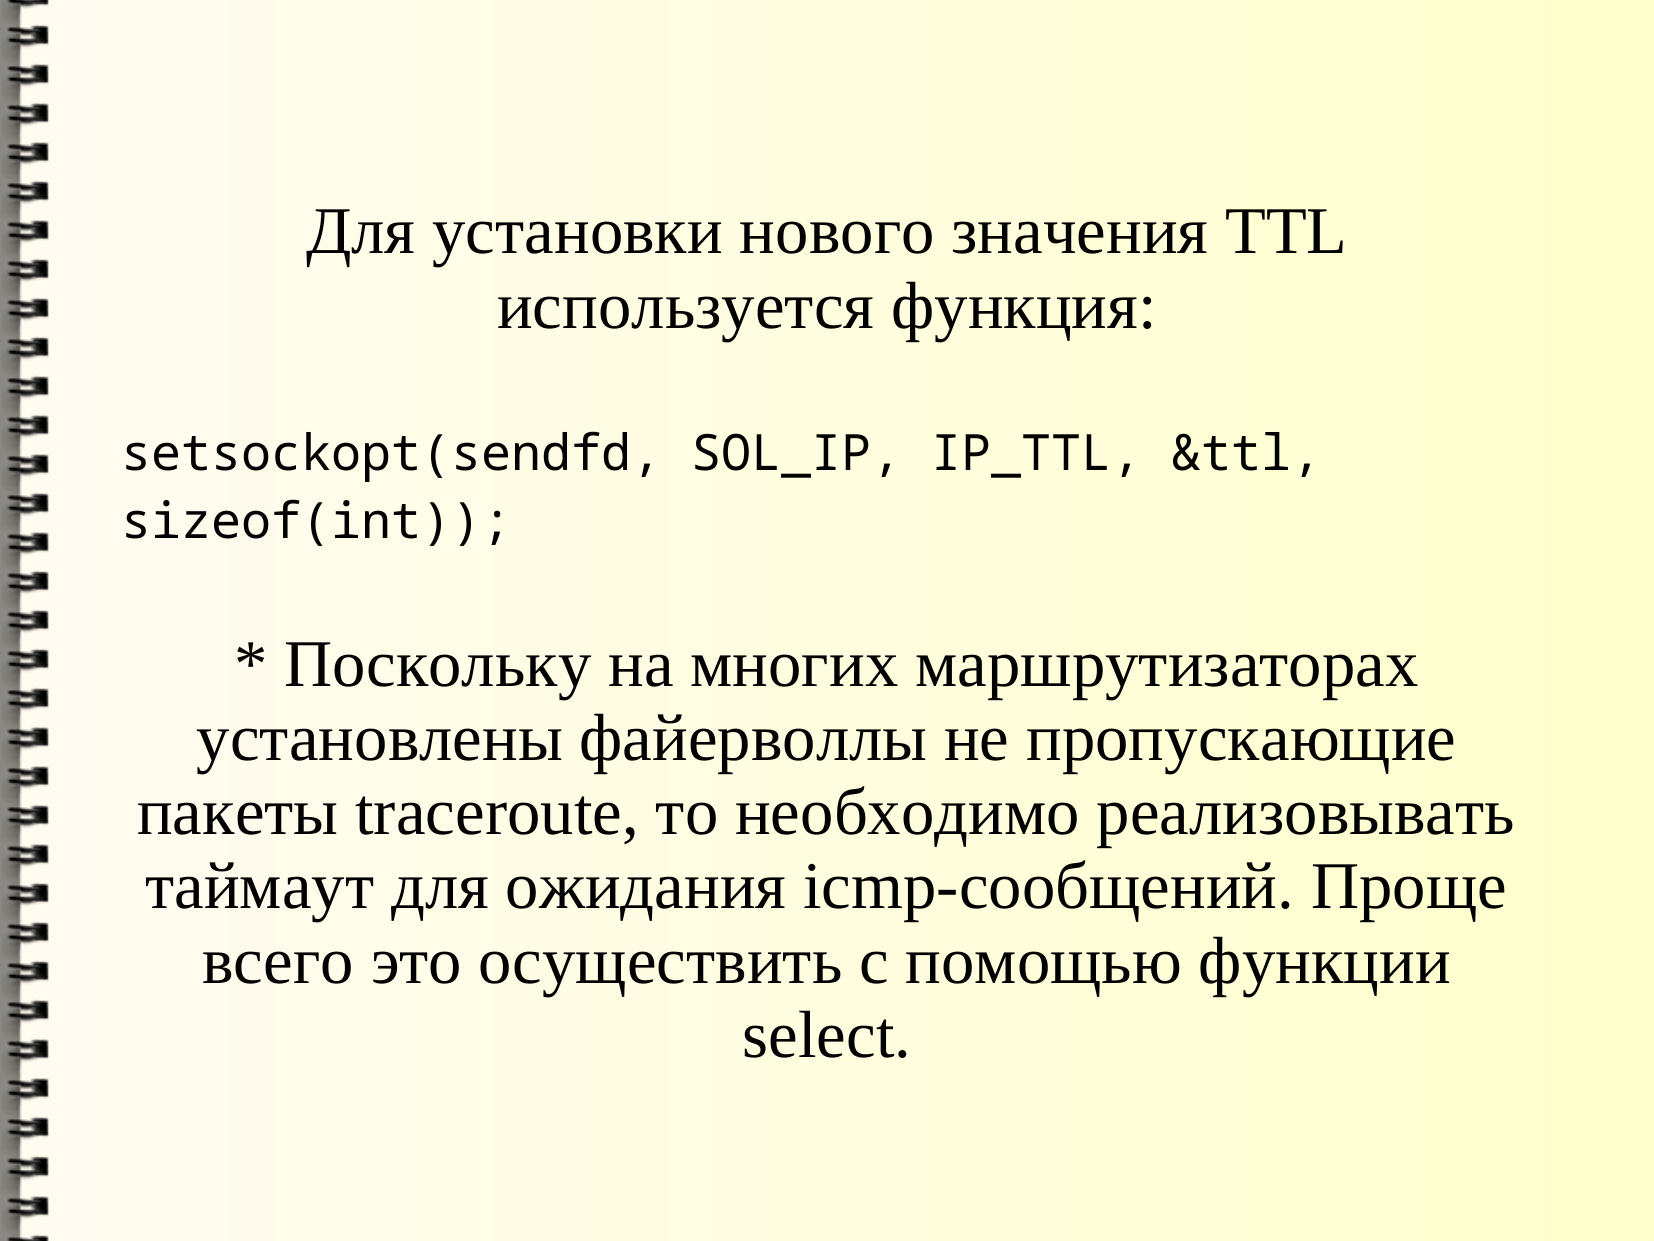

# Для установки нового значения TTL используется функция:
setsockopt(sendfd, SOL_IP, IP_TTL, &ttl, sizeof(int));
* Поскольку на многих маршрутизаторах установлены файерволлы не пропускающие пакеты traceroute, то необходимо реализовывать таймаут для ожидания icmp-сообщений. Проще всего это осуществить с помощью функции select.